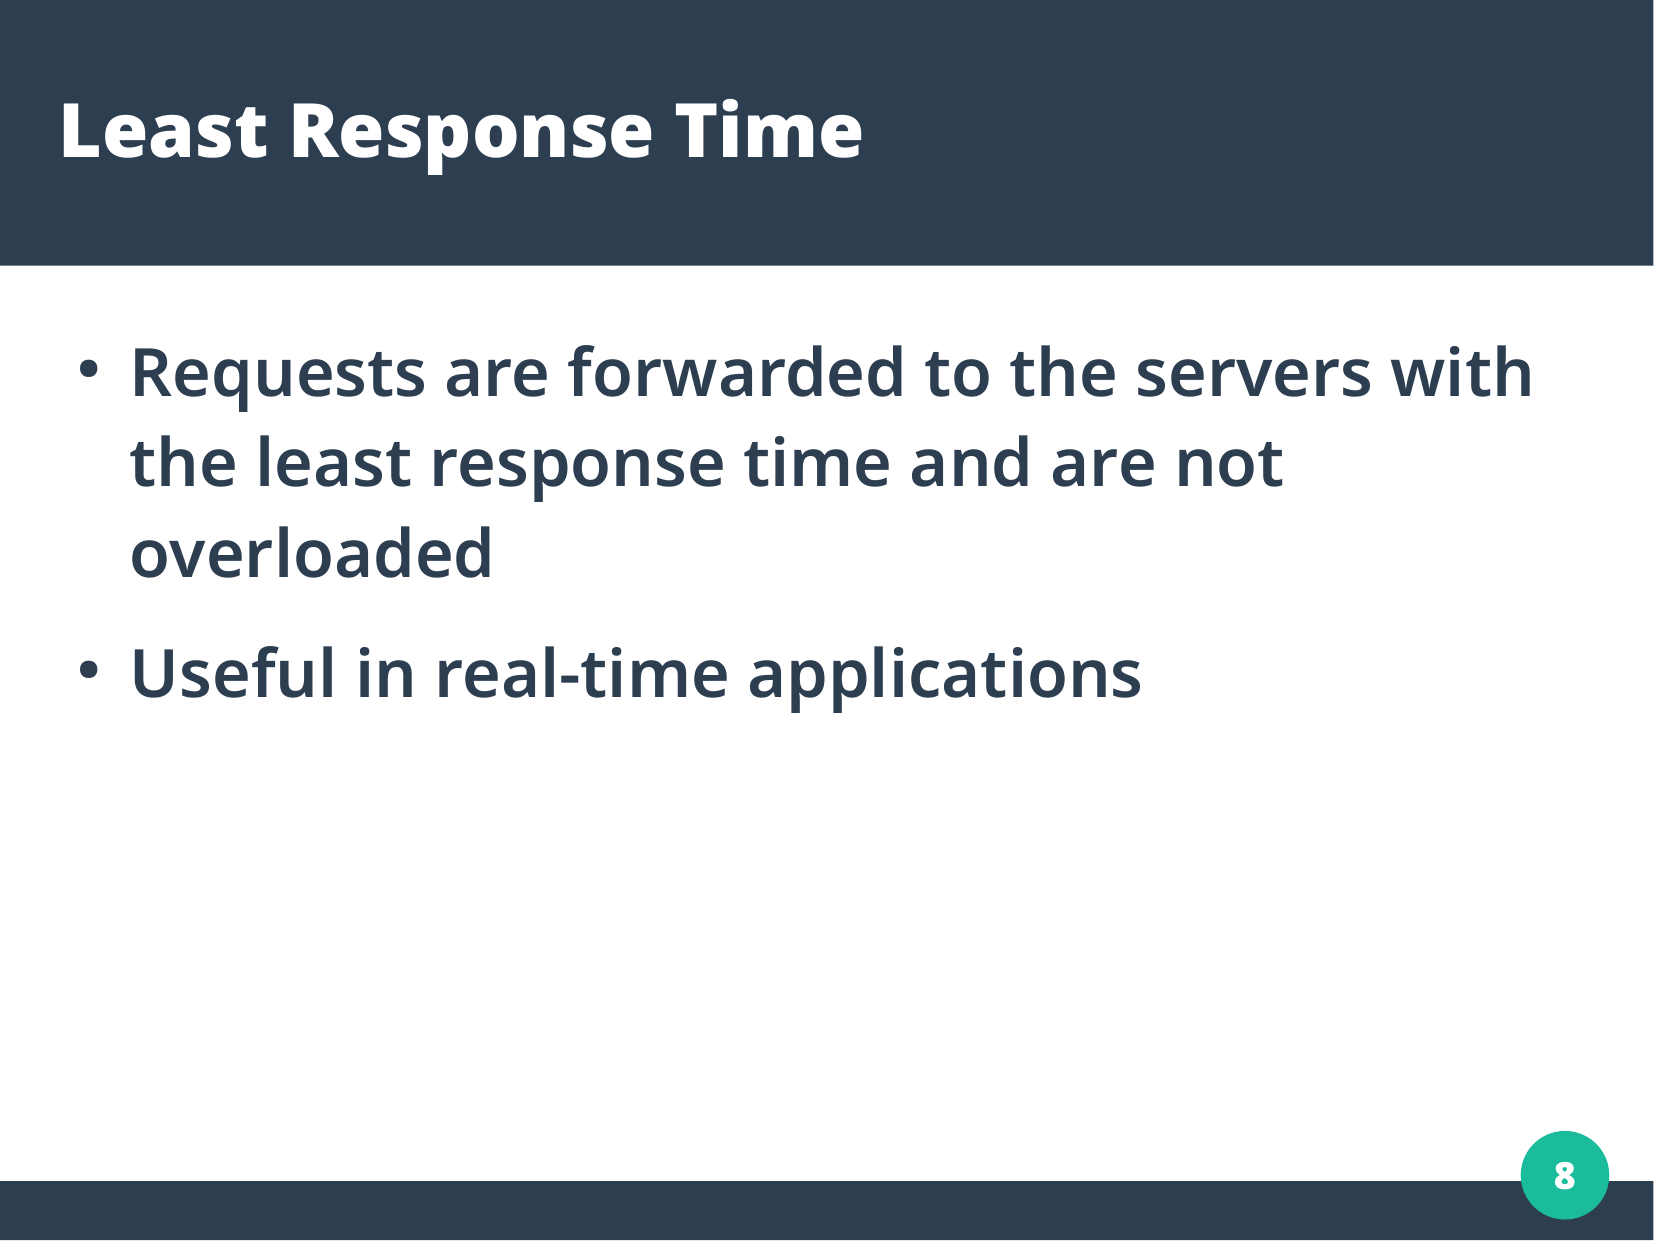

# Least Response Time
Requests are forwarded to the servers with the least response time and are not overloaded
Useful in real-time applications
8